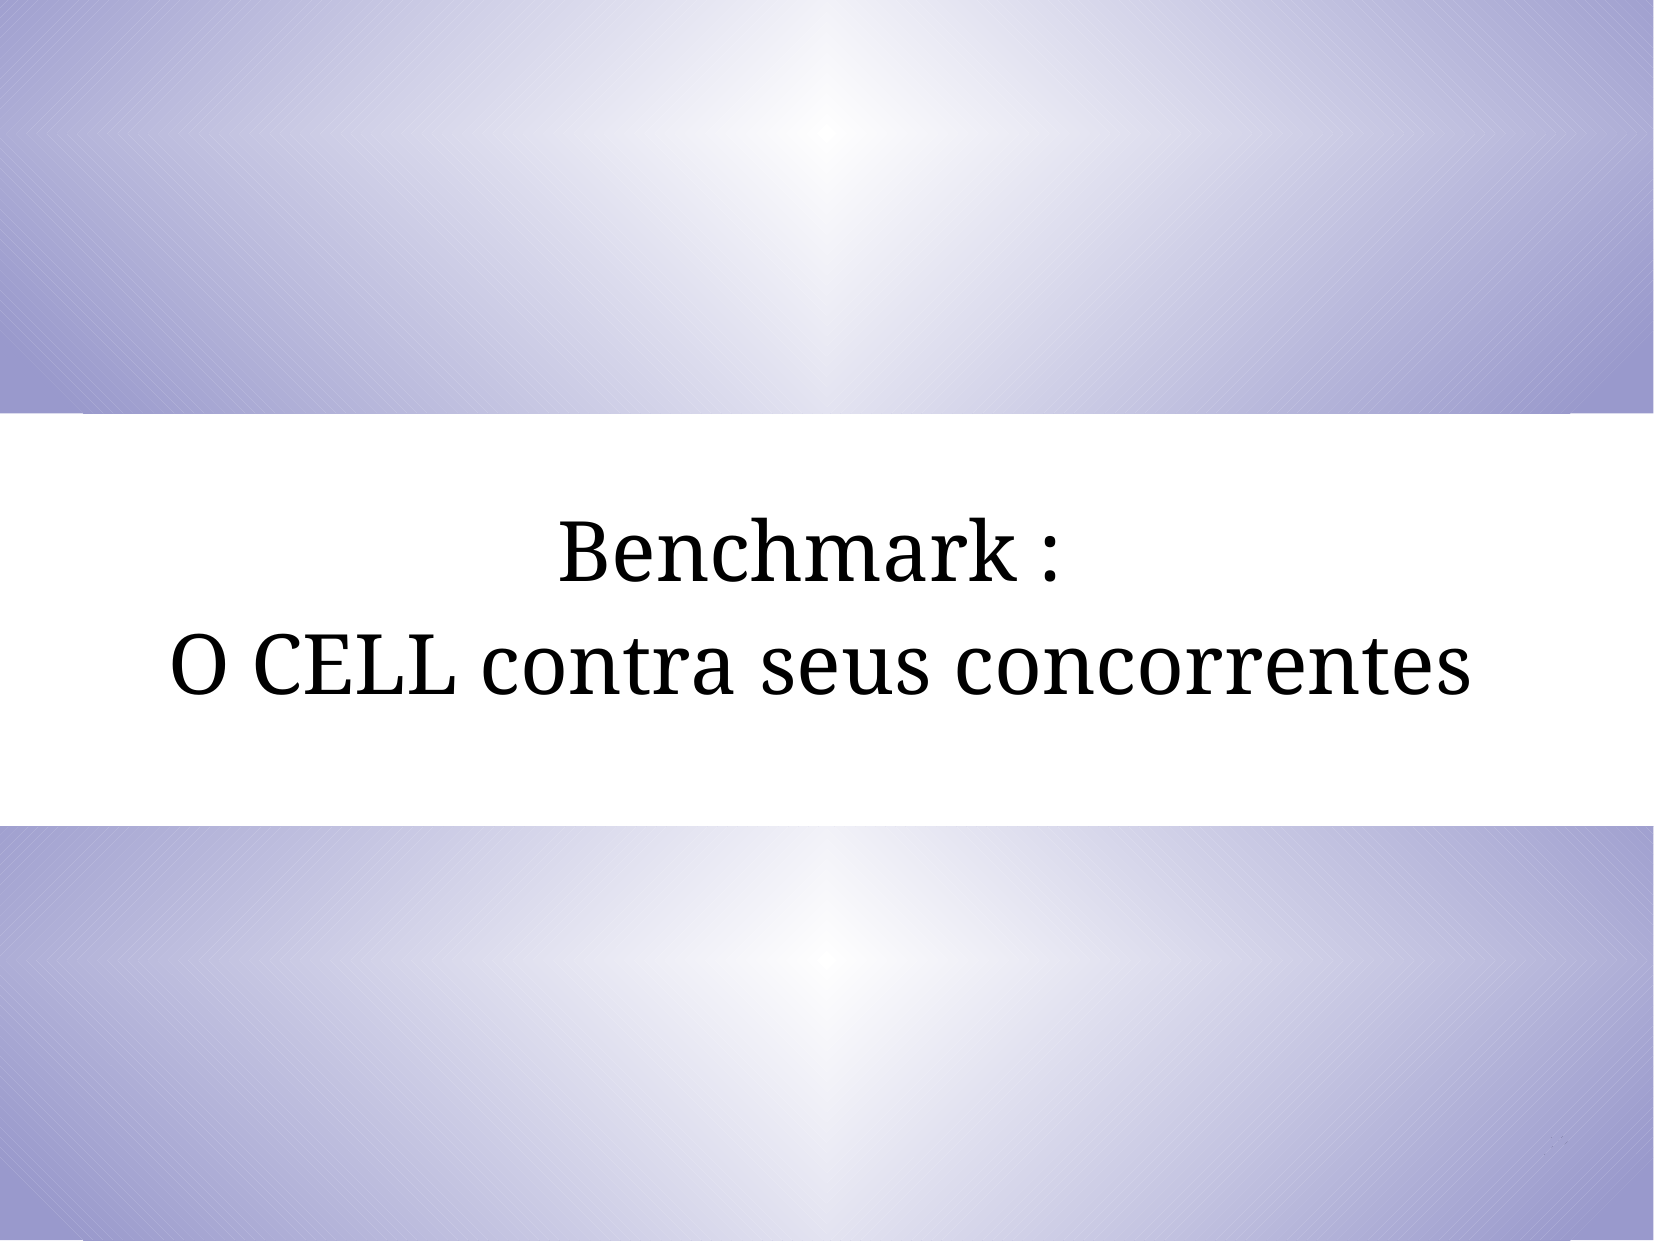

# Benchmark : O CELL contra seus concorrentes
37